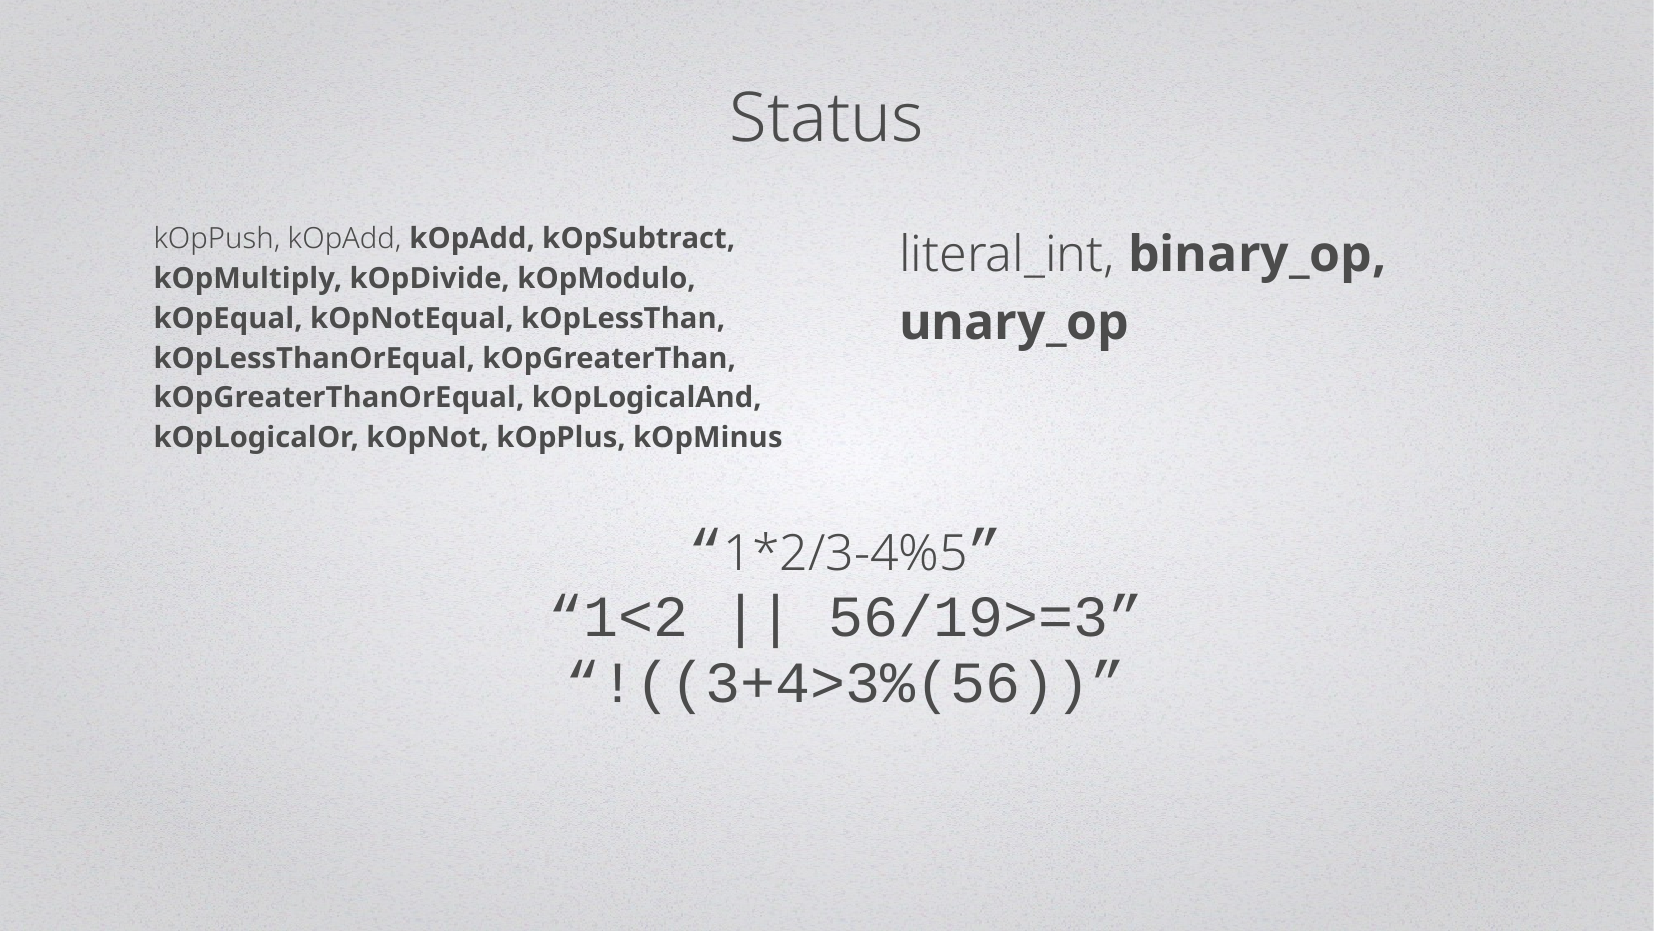

# Status
kOpPush, kOpAdd, kOpAdd, kOpSubtract, kOpMultiply, kOpDivide, kOpModulo, kOpEqual, kOpNotEqual, kOpLessThan, kOpLessThanOrEqual, kOpGreaterThan, kOpGreaterThanOrEqual, kOpLogicalAnd, kOpLogicalOr, kOpNot, kOpPlus, kOpMinus
literal_int, binary_op, unary_op
“1*2/3-4%5”
“1<2 || 56/19>=3”
“!((3+4>3%(56))”